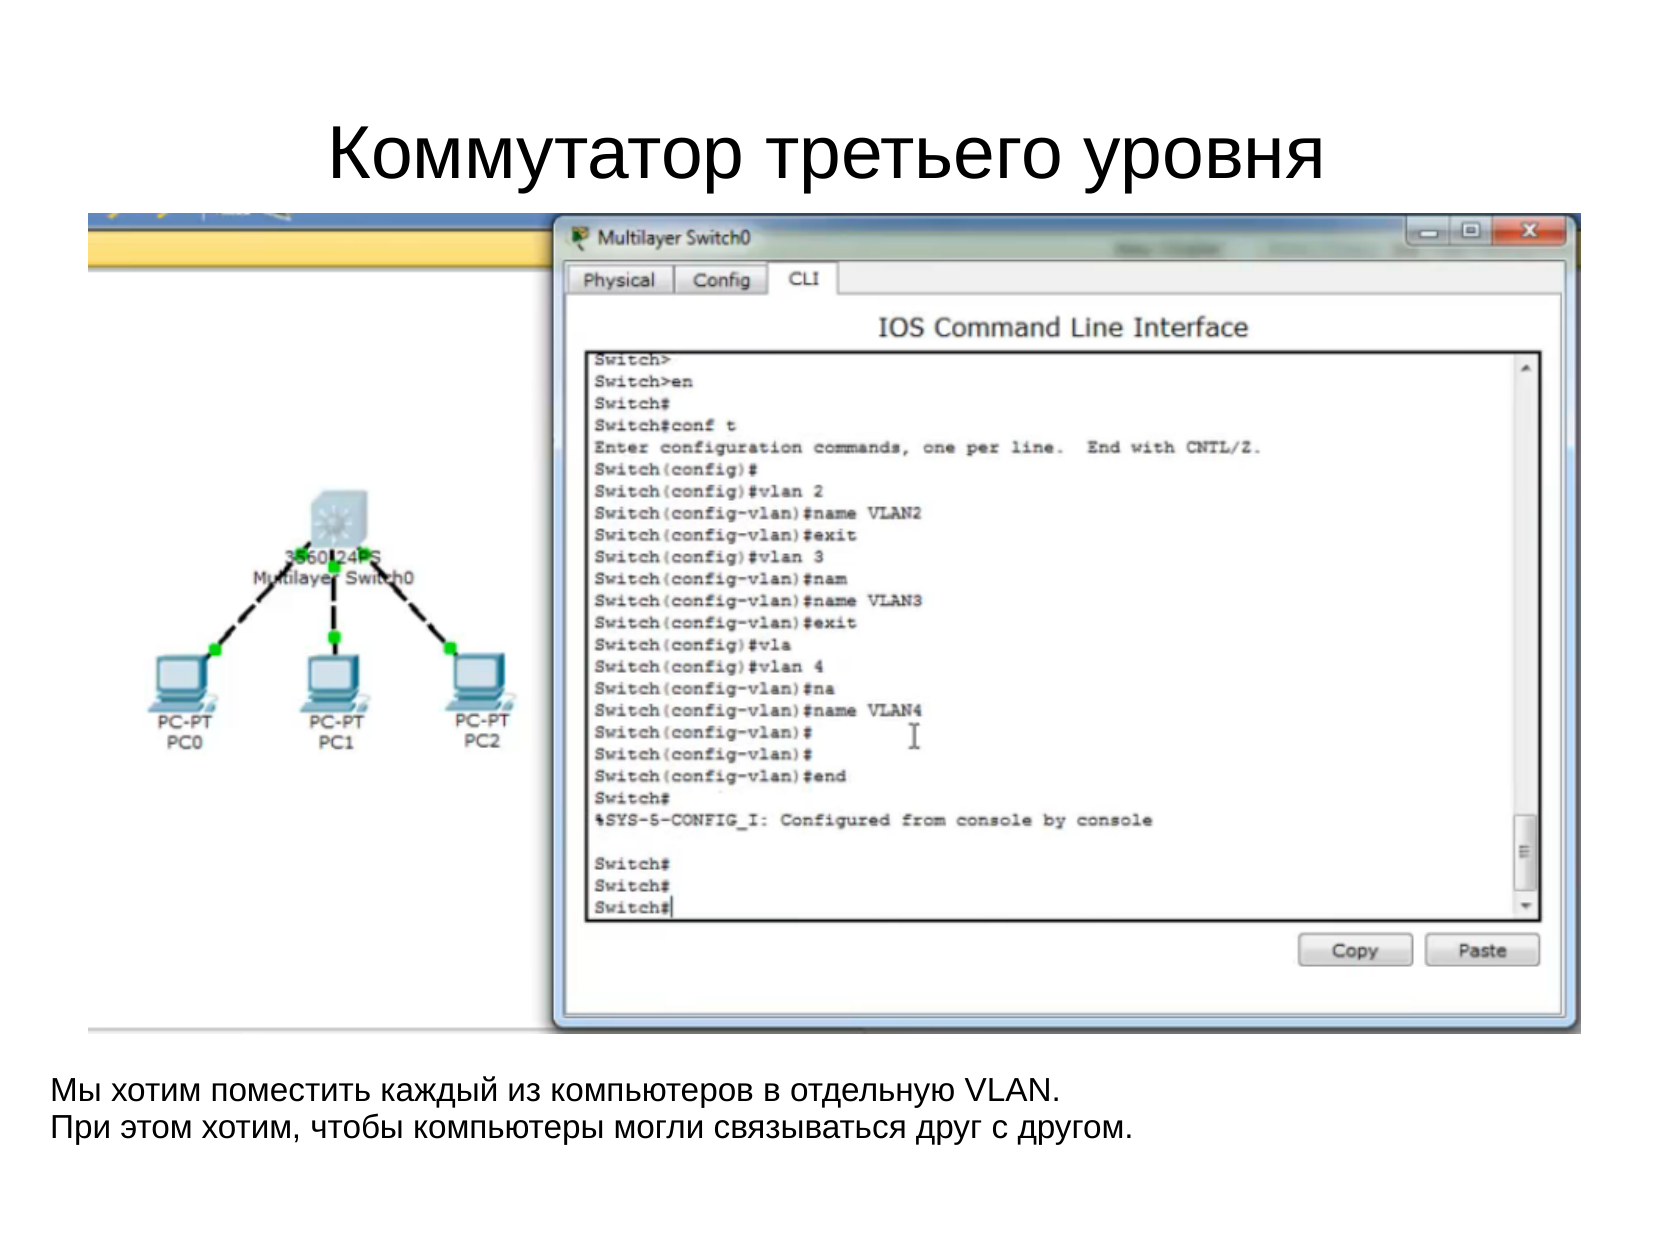

# Коммутатор третьего уровня
Мы хотим поместить каждый из компьютеров в отдельную VLAN.
При этом хотим, чтобы компьютеры могли связываться друг с другом.